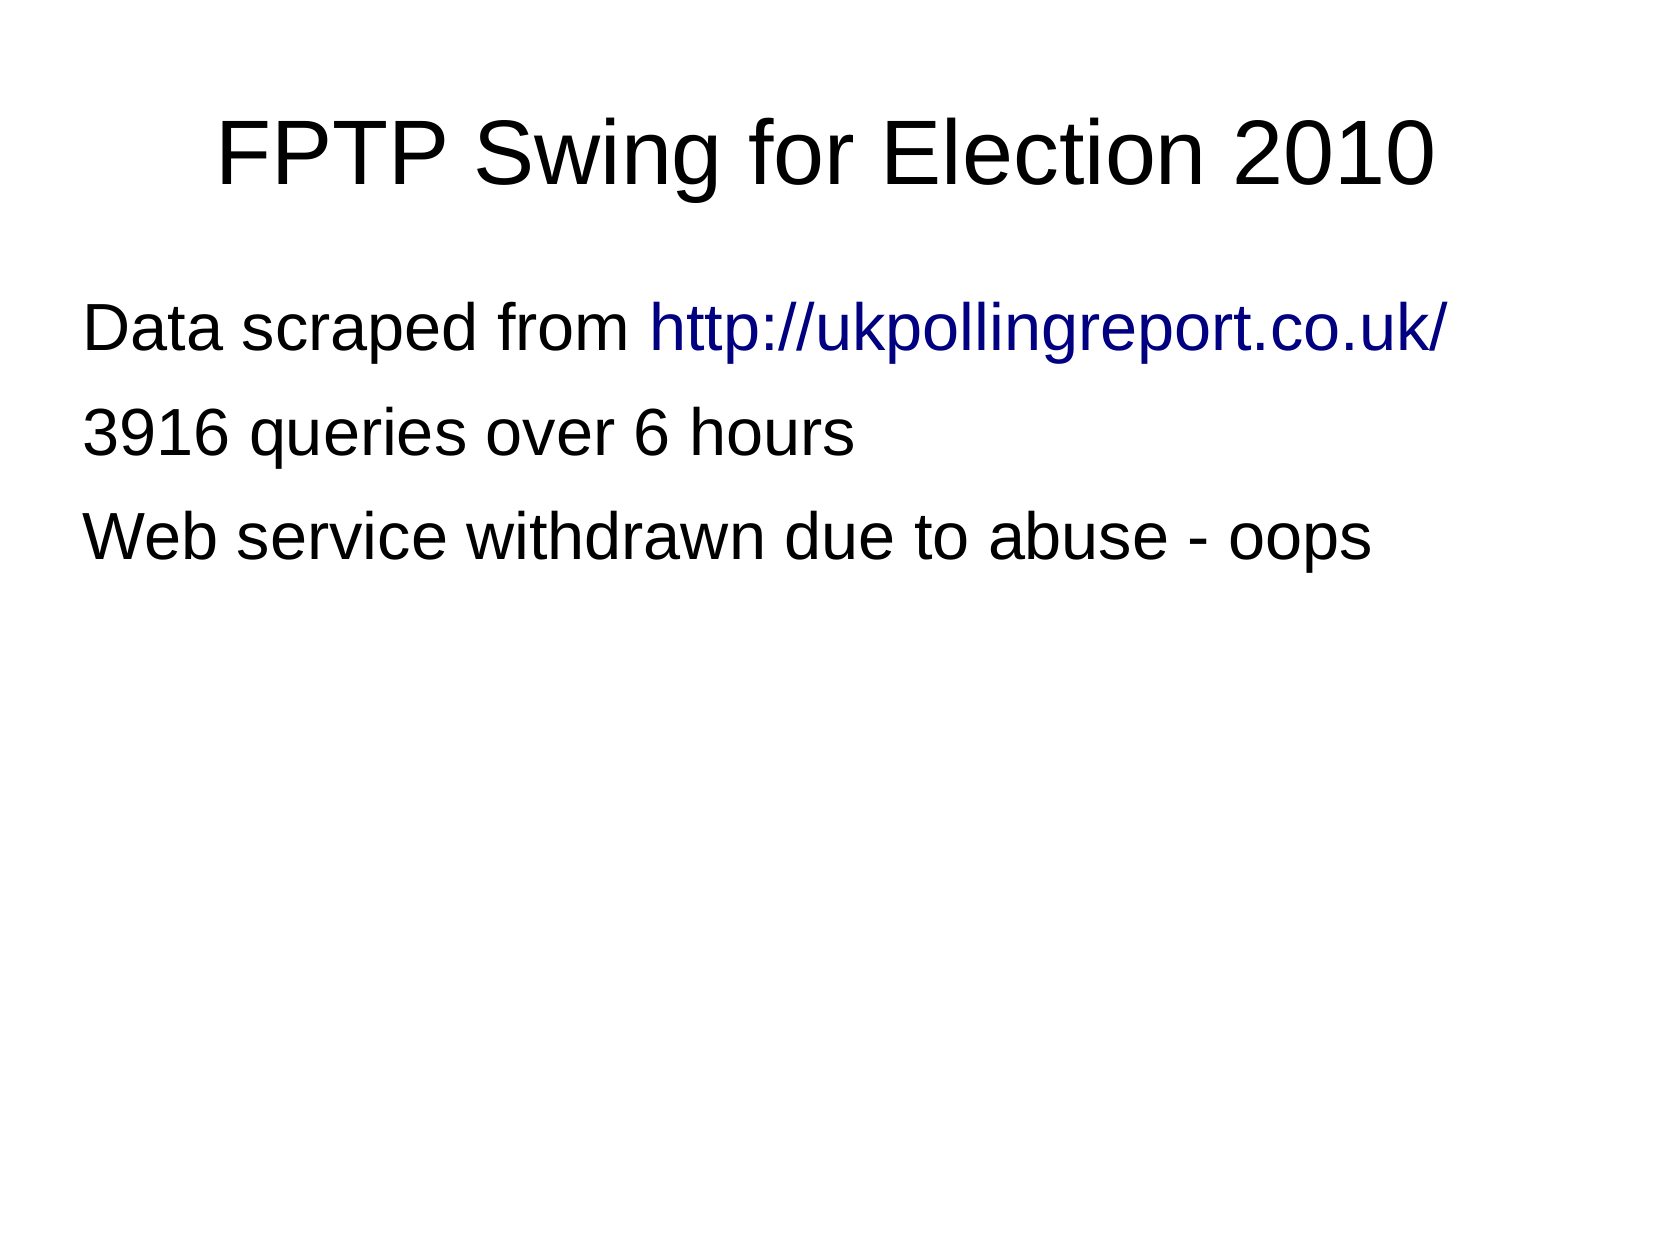

# FPTP Swing for Election 2010
Data scraped from http://ukpollingreport.co.uk/
3916 queries over 6 hours
Web service withdrawn due to abuse - oops